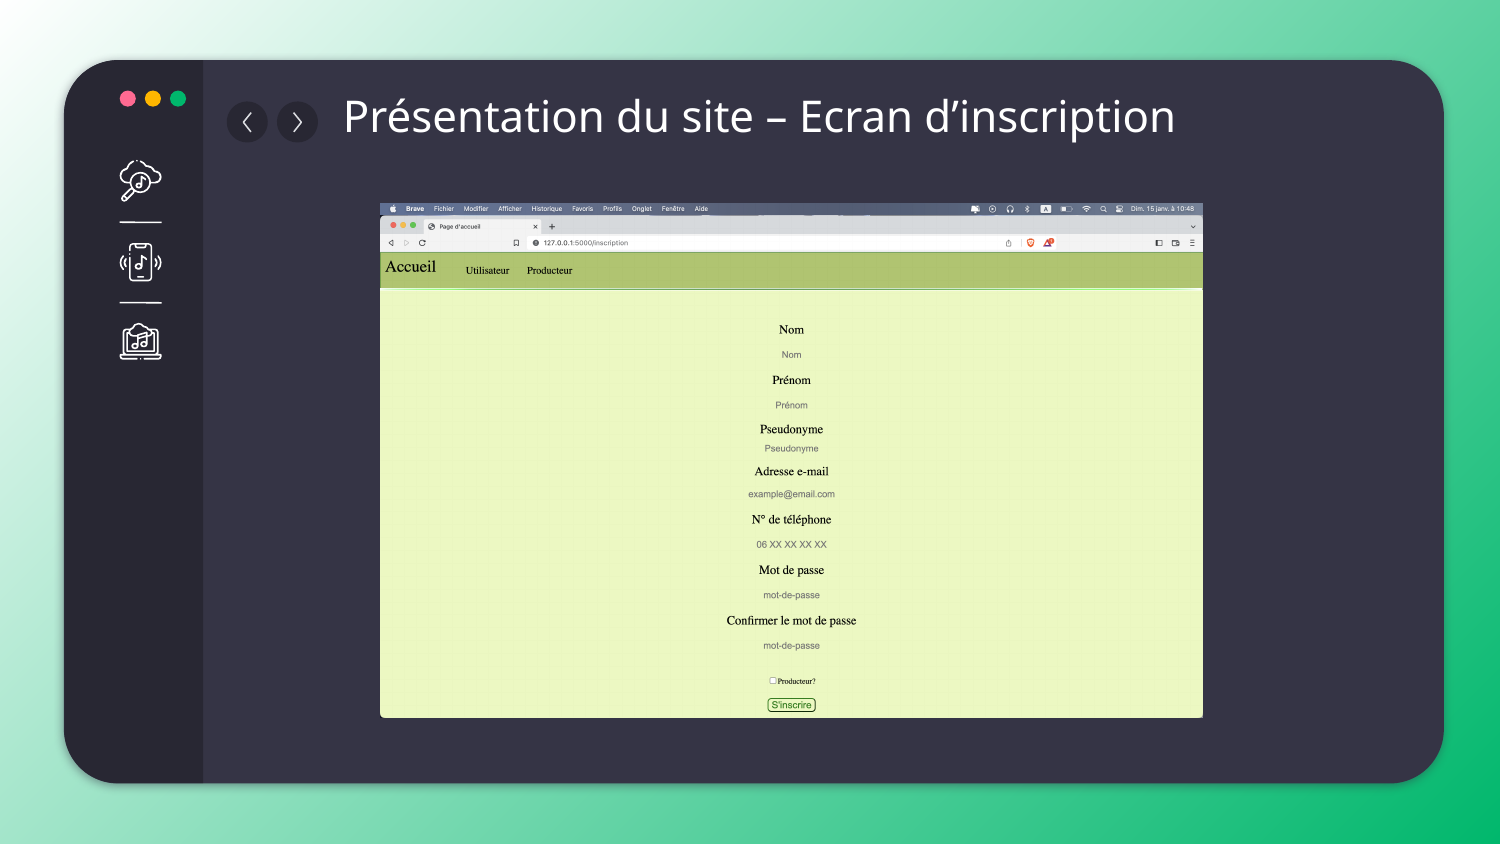

# Présentation du site – Ecran d’inscription